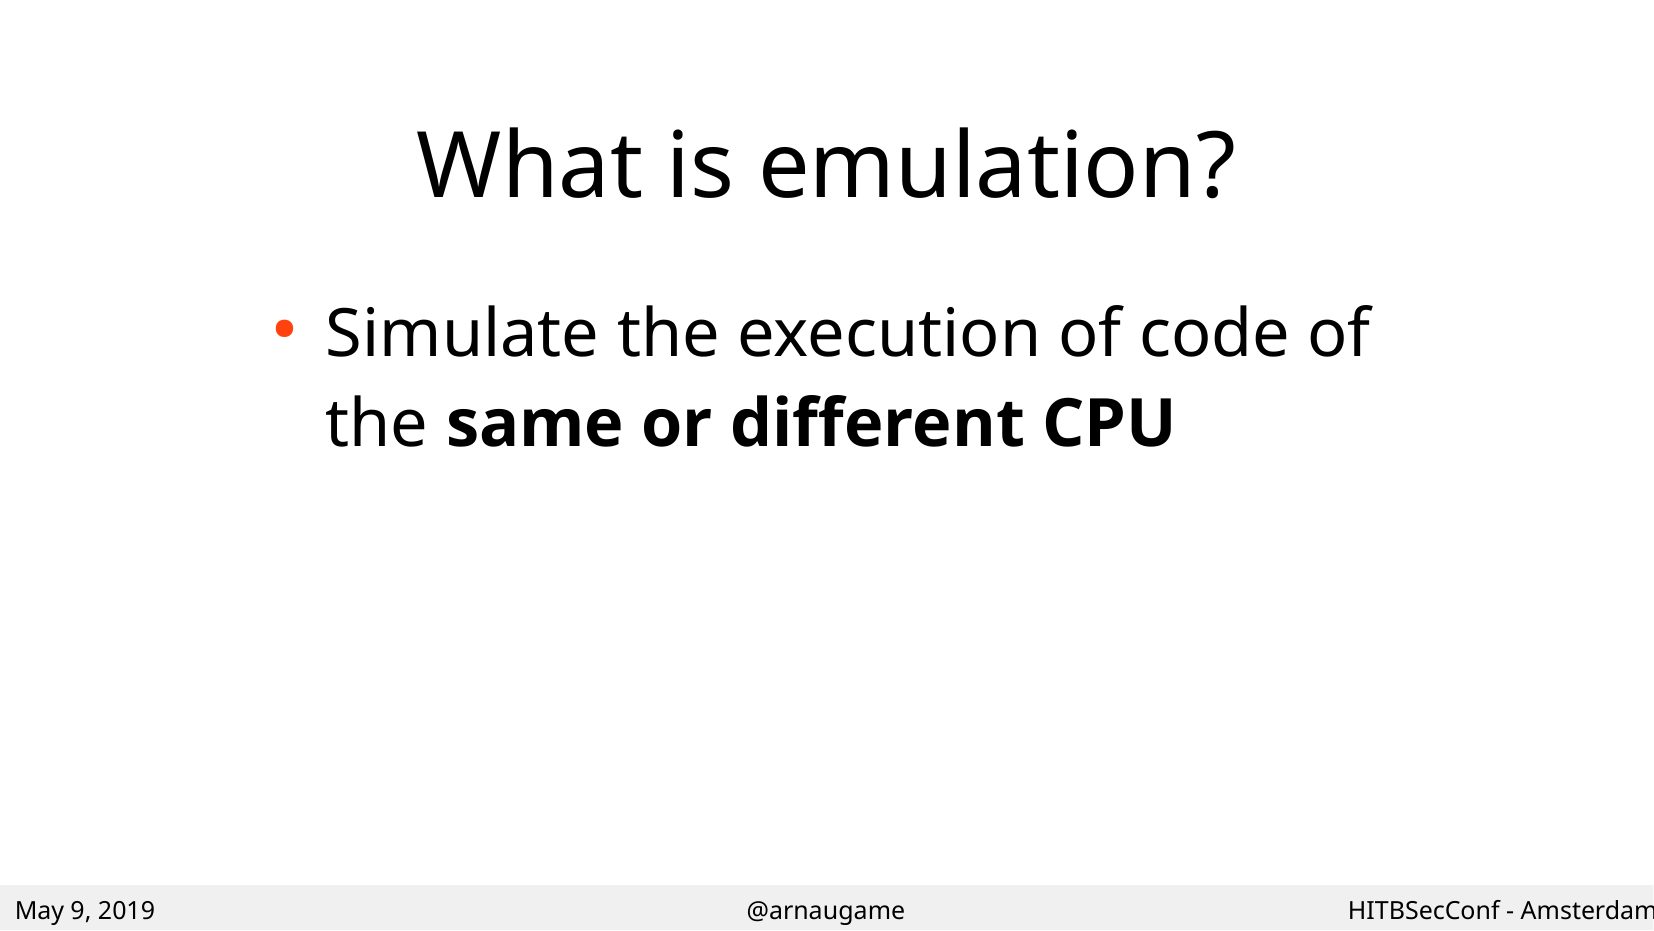

What is emulation?
# Simulate the execution of code of the same or different CPU
May 9, 2019
@arnaugamez
HITBSecConf - Amsterdam